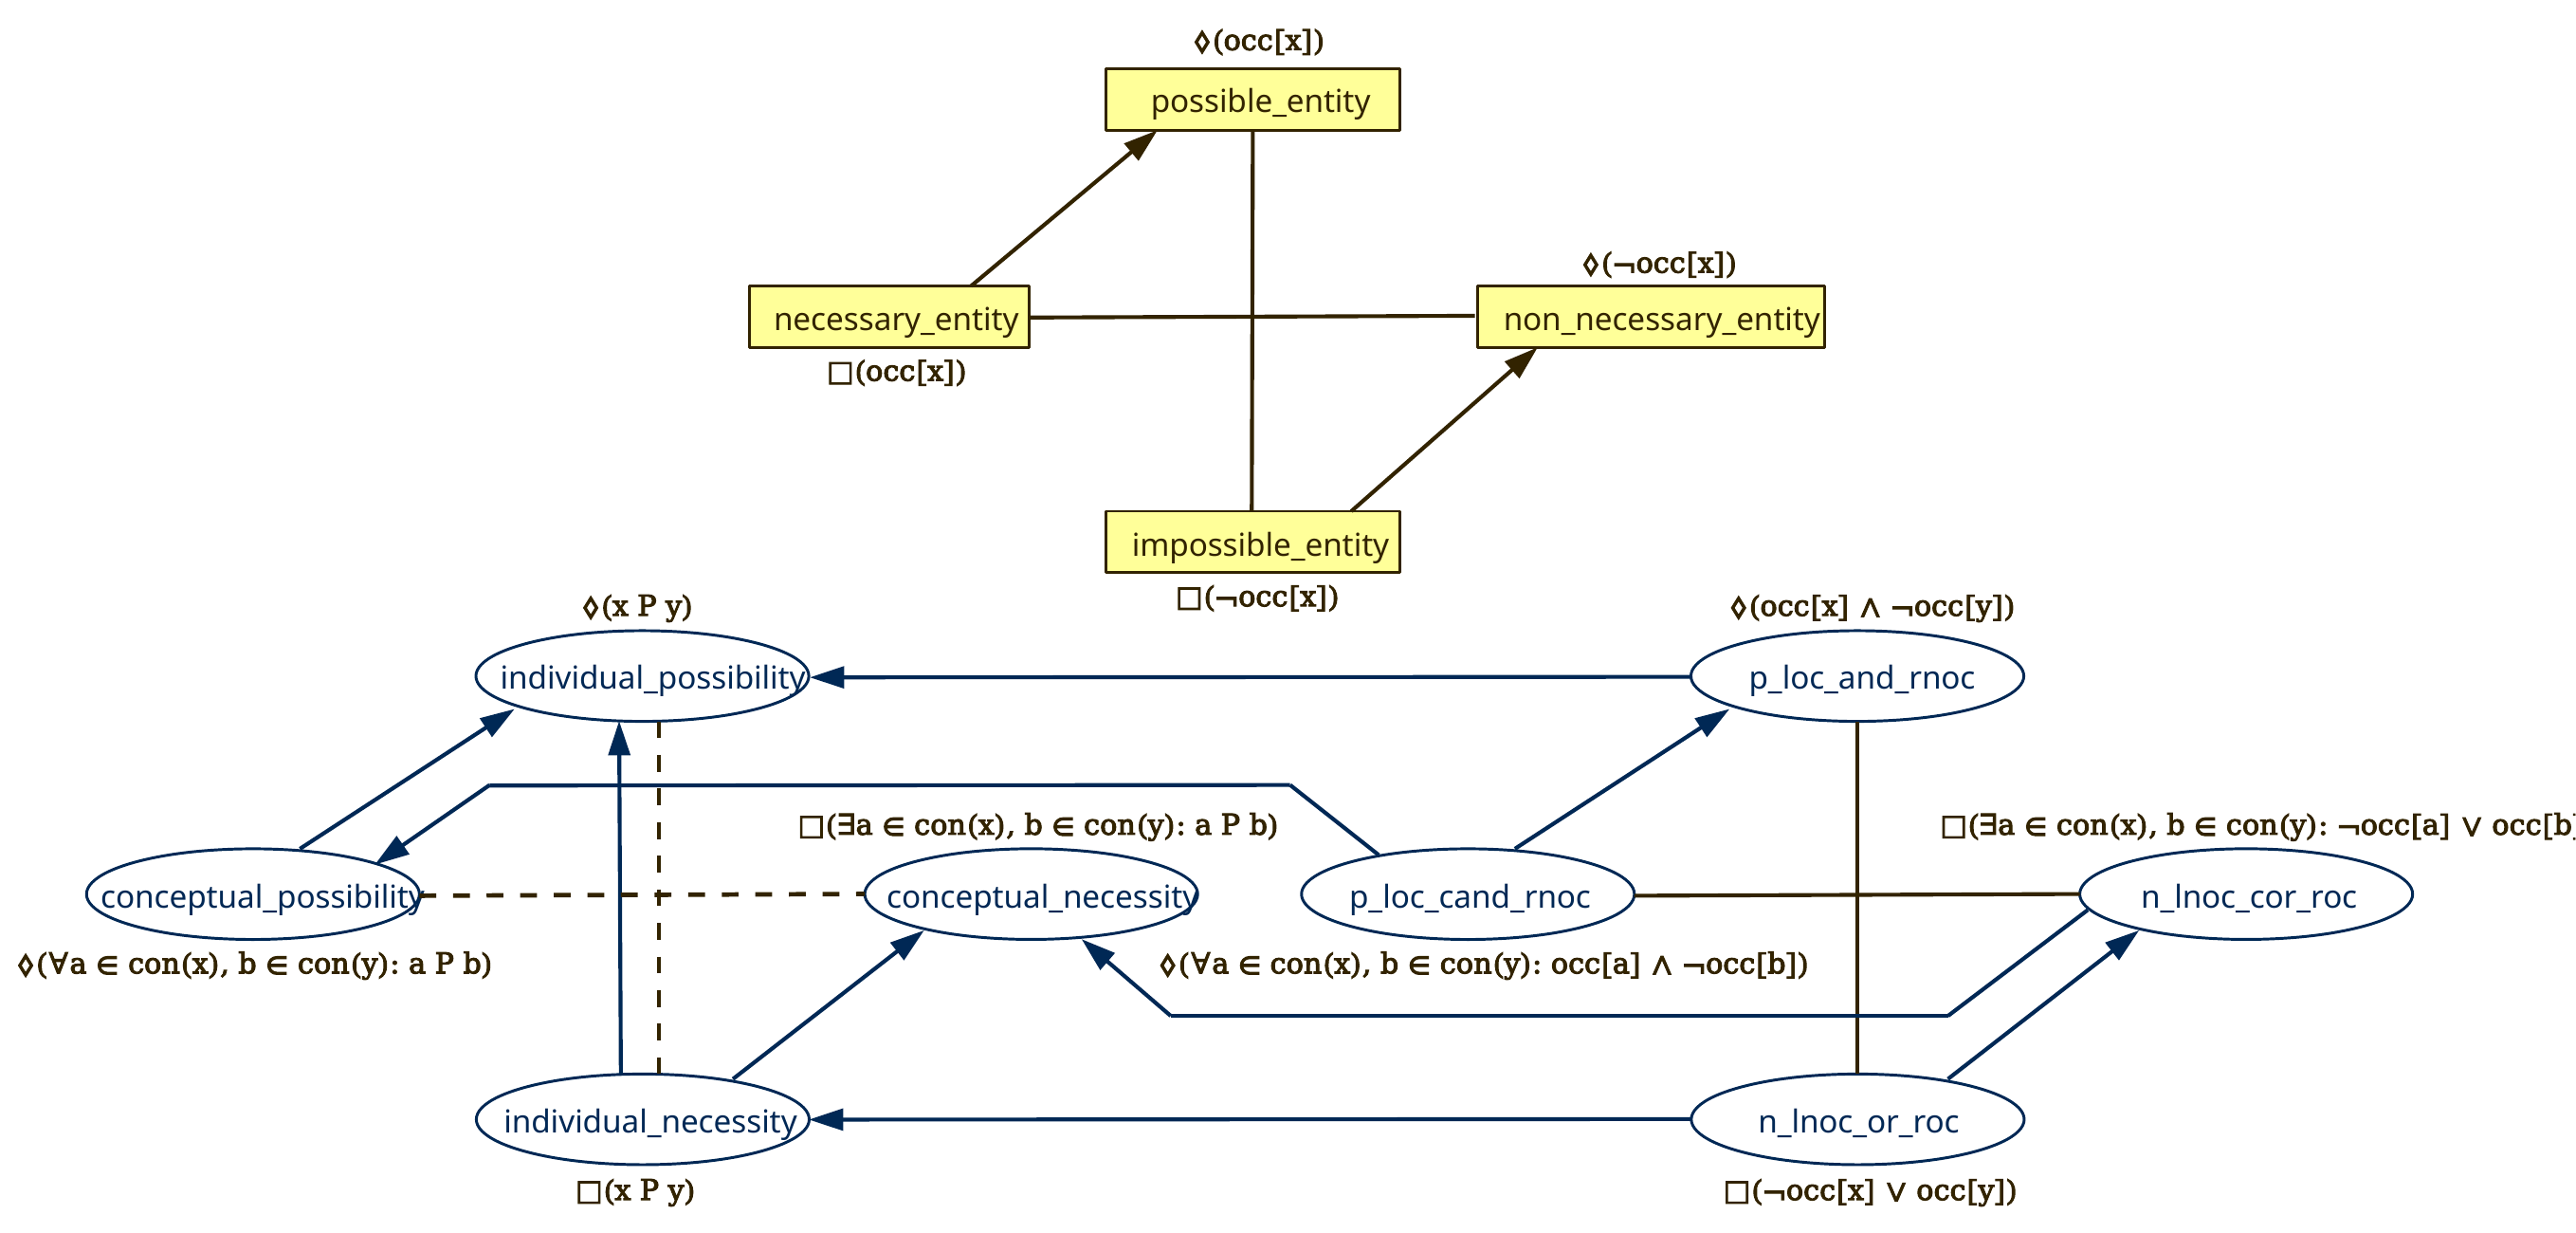

◊(occ[x])
possible_entity
◊(¬occ[x])
non_necessary_entity
necessary_entity
□(occ[x])
impossible_entity
□(¬occ[x])
◊(x P y)
◊(occ[x] ∧ ¬occ[y])
individual_possibility
p_loc_and_rnoc
□(∃a ∈ con(x), b ∈ con(y): a P b)
□(∃a ∈ con(x), b ∈ con(y): ¬occ[a] ∨ occ[b])
conceptual_necessity
n_lnoc_cor_roc
conceptual_possibility
p_loc_cand_rnoc
◊(∀a ∈ con(x), b ∈ con(y): a P b)
◊(∀a ∈ con(x), b ∈ con(y): occ[a] ∧ ¬occ[b])
individual_necessity
n_lnoc_or_roc
□(x P y)
□(¬occ[x] ∨ occ[y])